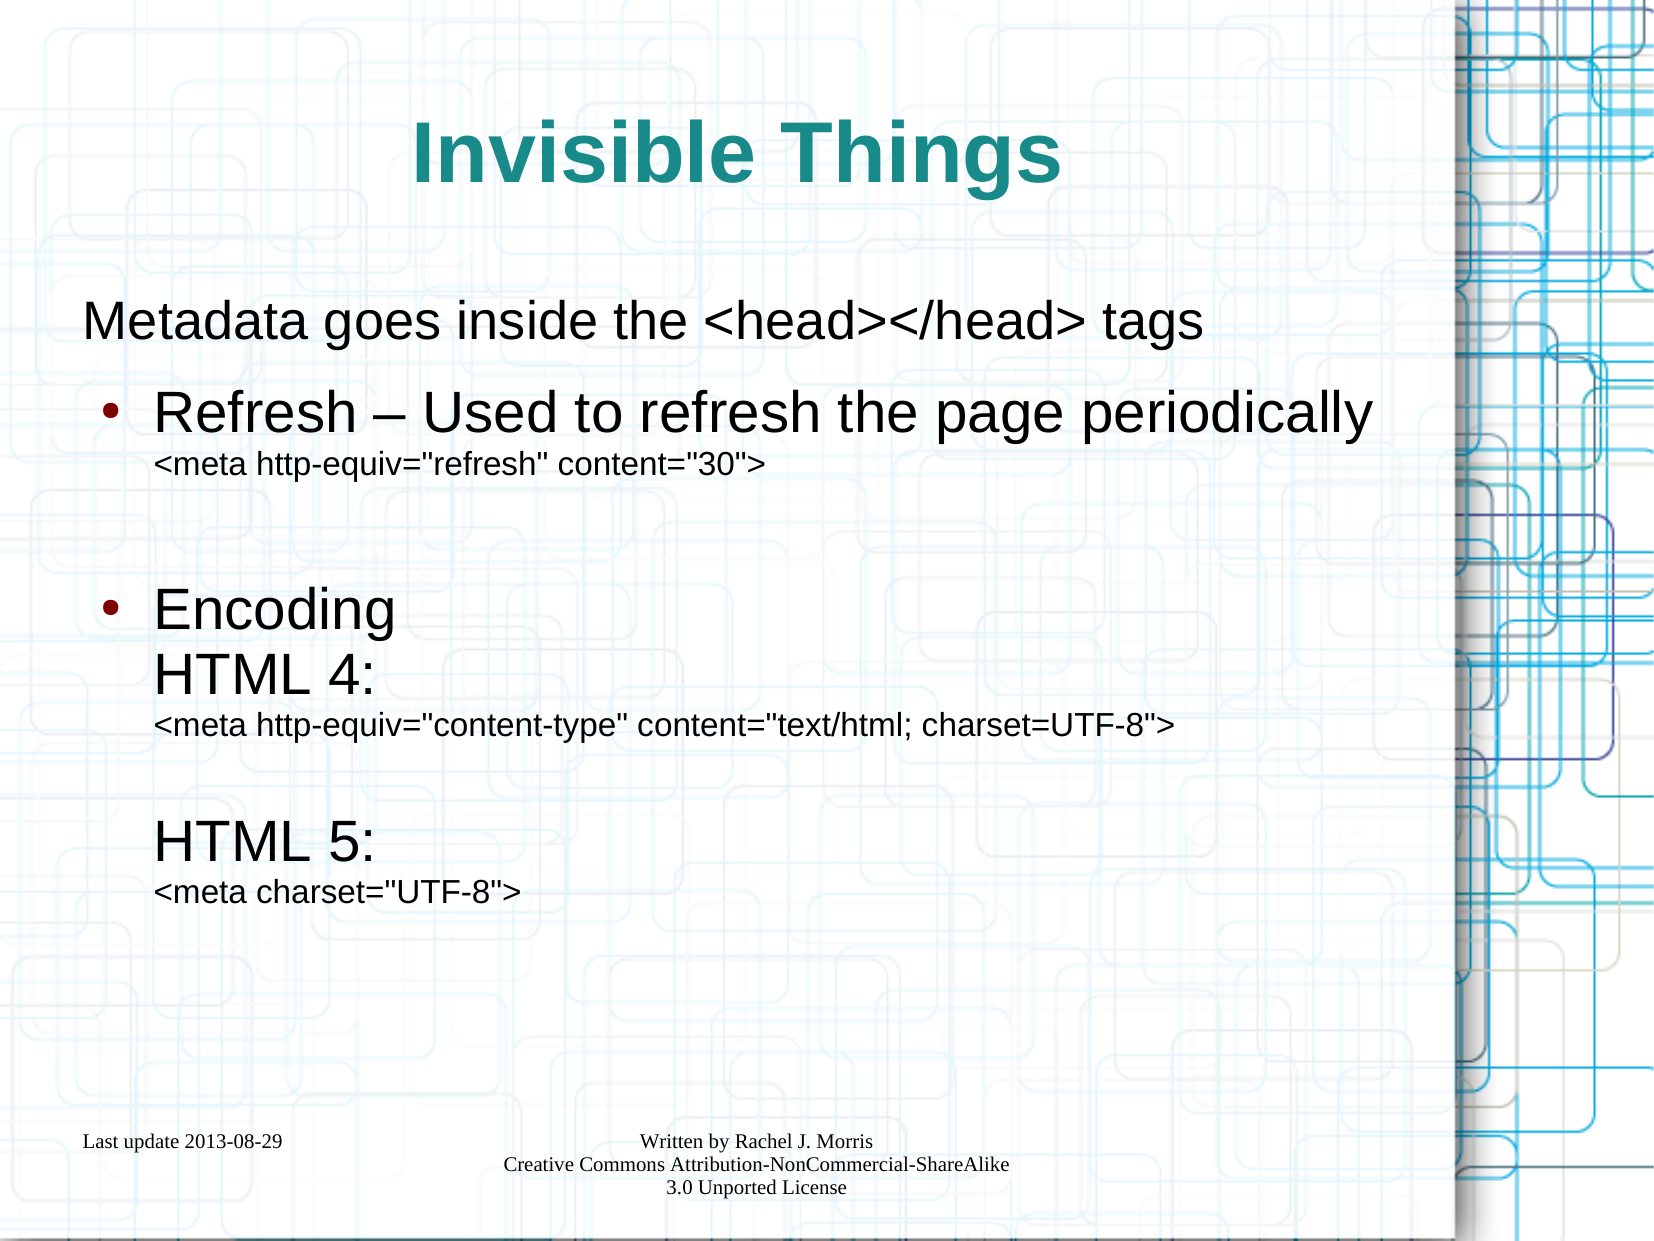

# Invisible Things
Metadata goes inside the <head></head> tags
Refresh – Used to refresh the page periodically
<meta http-equiv="refresh" content="30">
Encoding
HTML 4:
<meta http-equiv="content-type" content="text/html; charset=UTF-8">
HTML 5:
<meta charset="UTF-8">